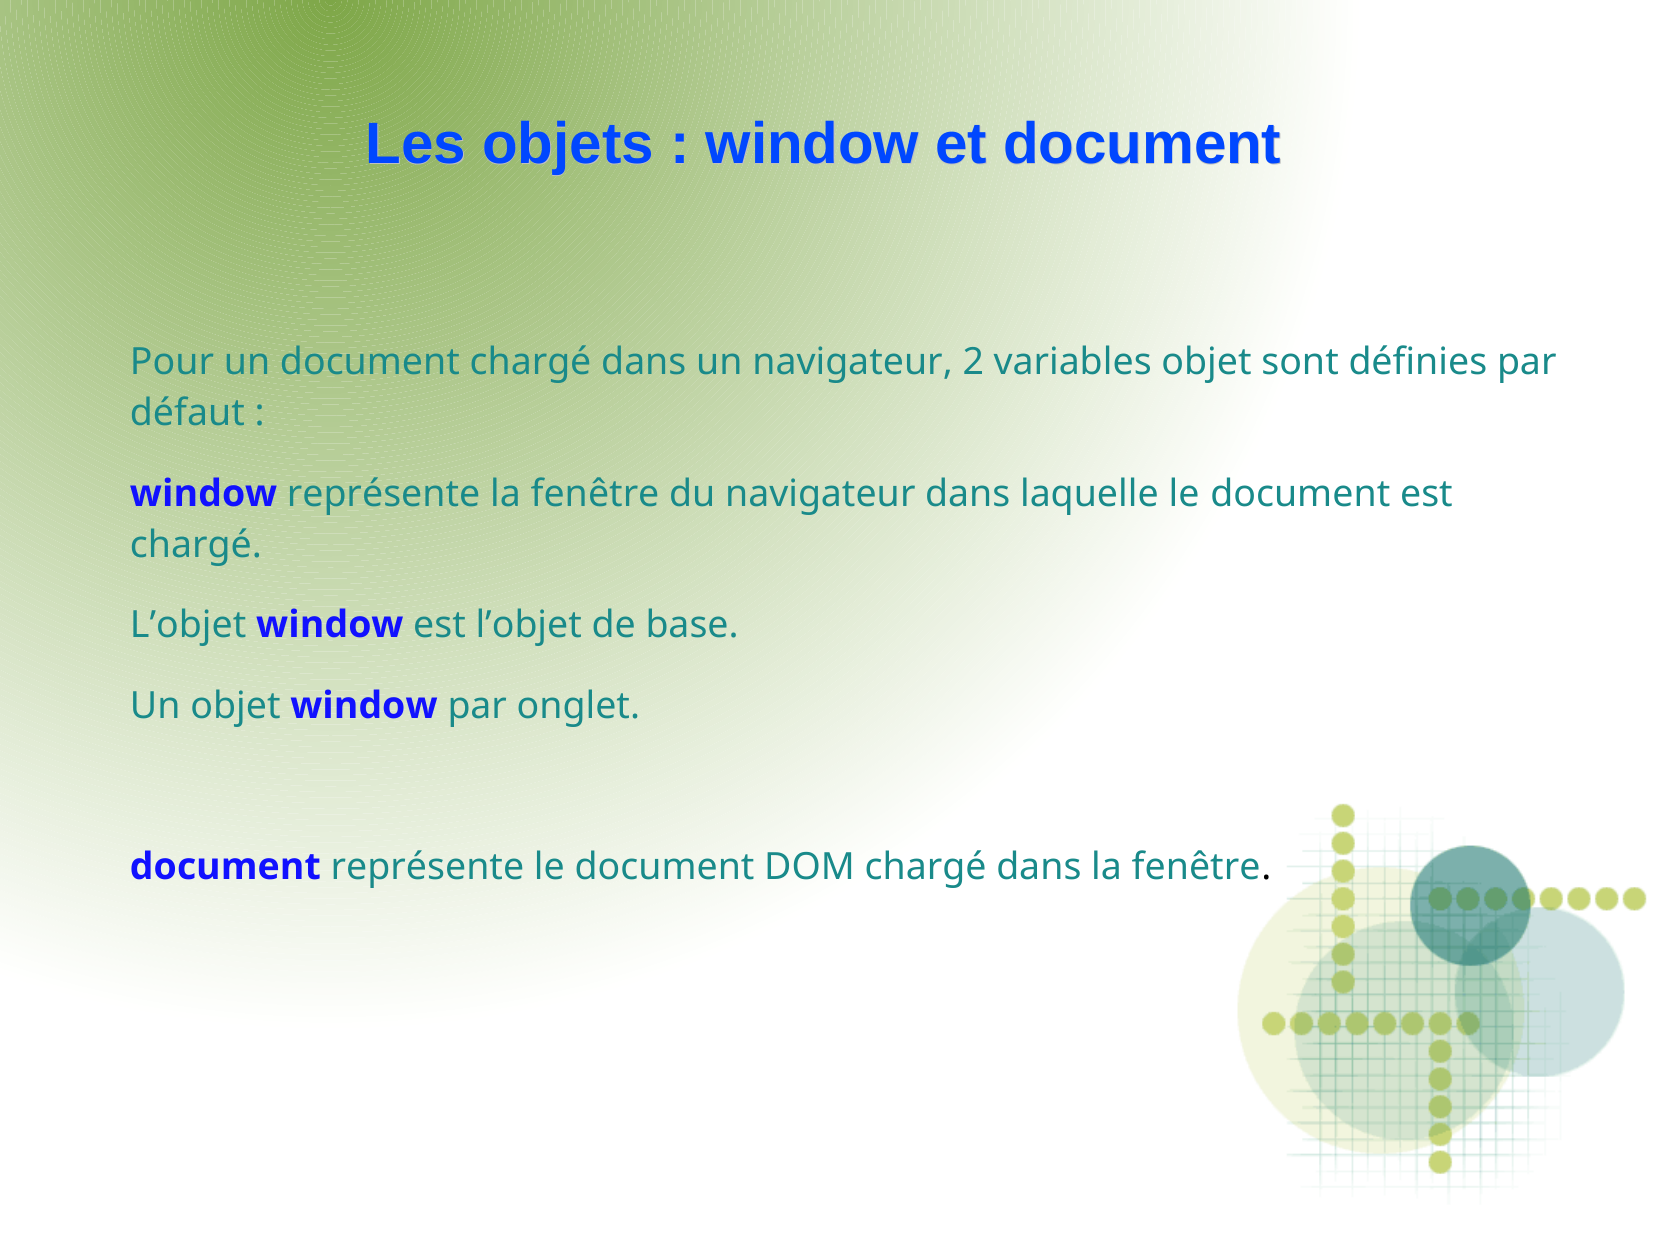

# Les objets : window et document
Pour un document chargé dans un navigateur, 2 variables objet sont définies par défaut :
window représente la fenêtre du navigateur dans laquelle le document est chargé.
L’objet window est l’objet de base.
Un objet window par onglet.
document représente le document DOM chargé dans la fenêtre.